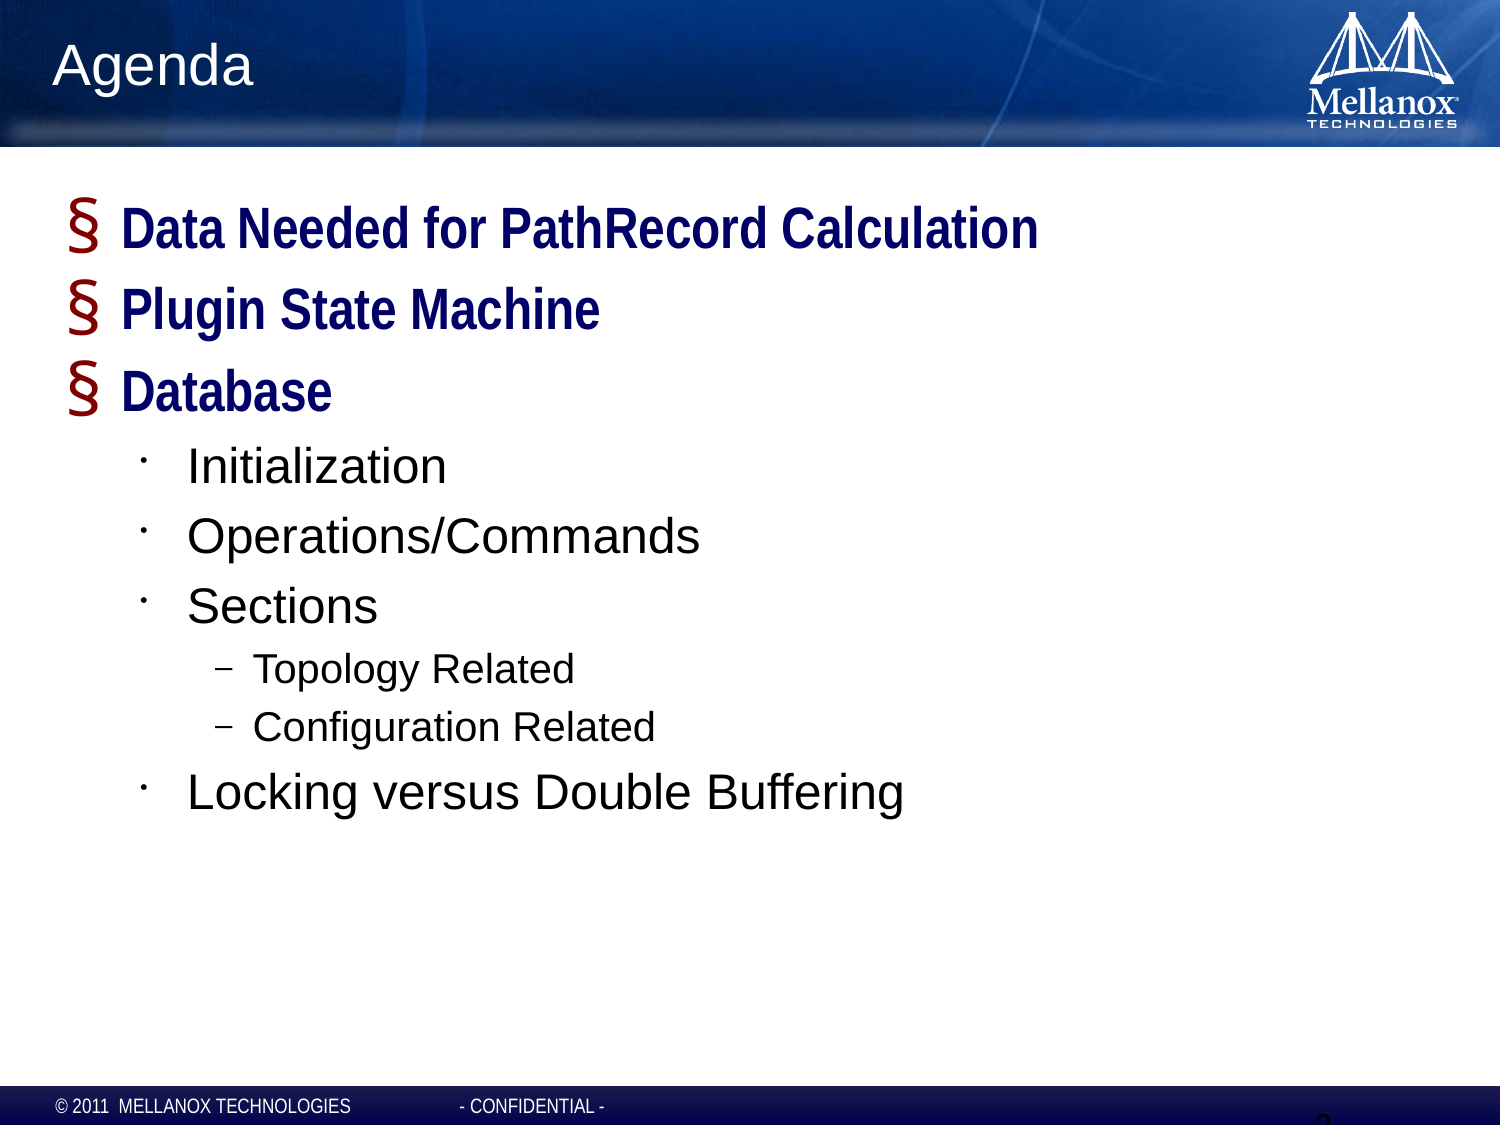

# Agenda
Data Needed for PathRecord Calculation
Plugin State Machine
Database
Initialization
Operations/Commands
Sections
Topology Related
Configuration Related
Locking versus Double Buffering